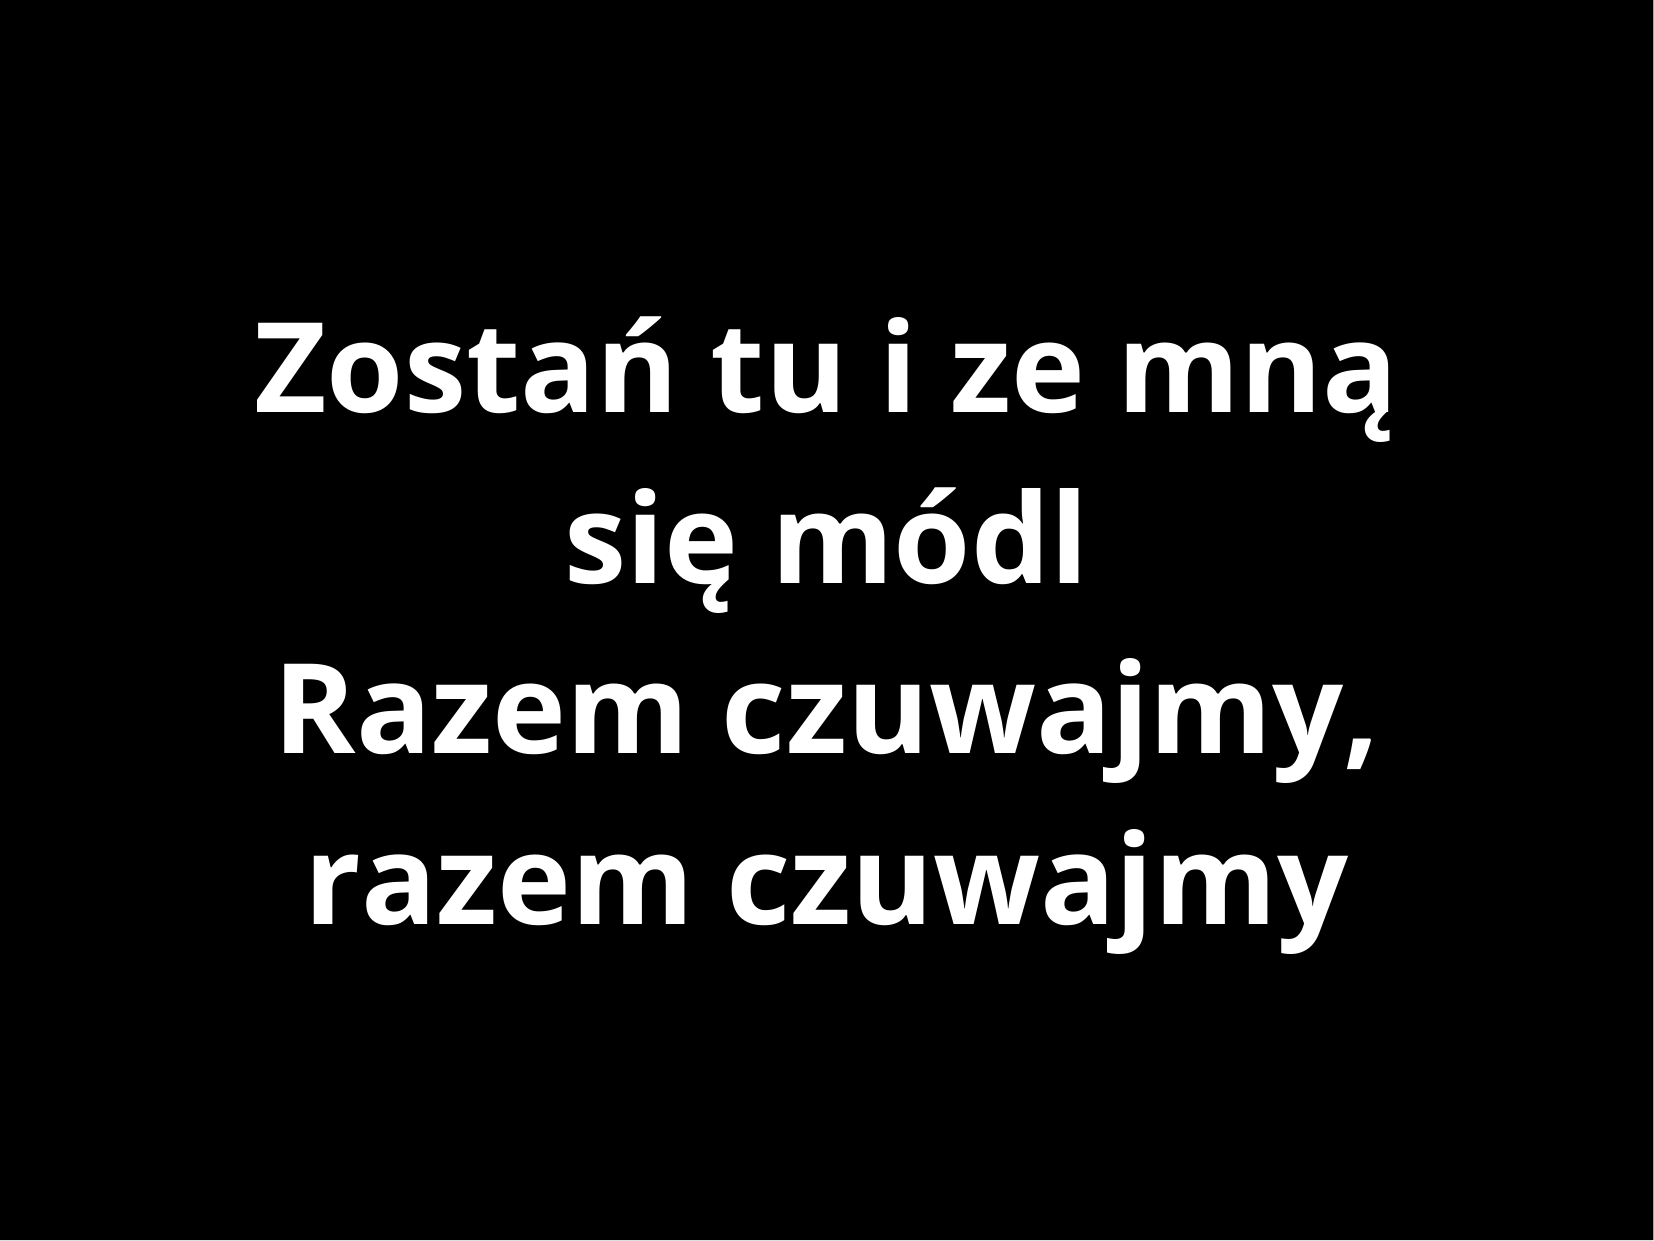

# Zostań tu i ze mną się módl Razem czuwajmy, razem czuwajmy